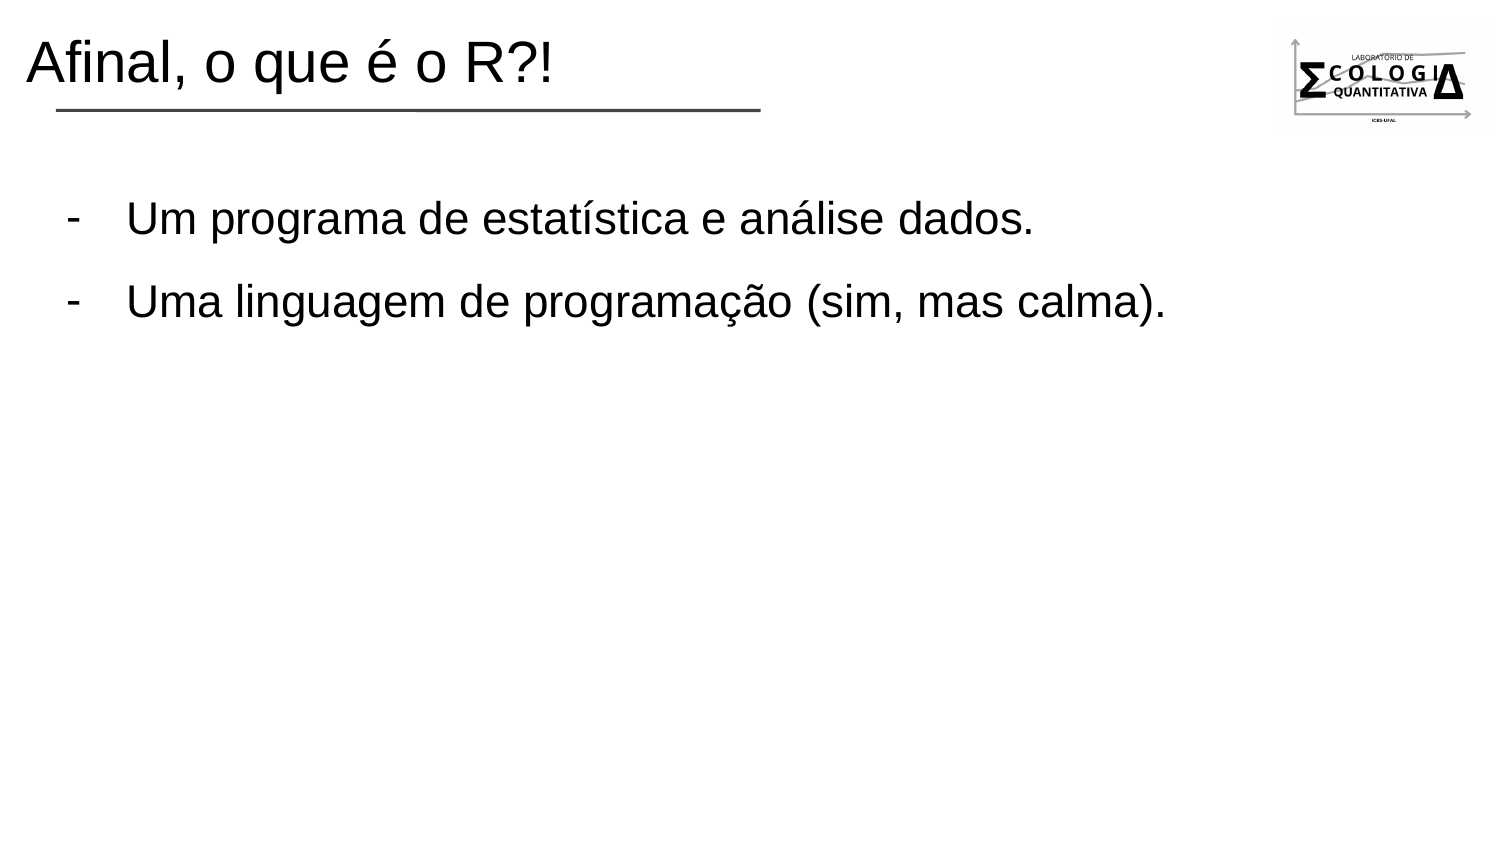

Afinal, o que é o R?!
Um programa de estatística e análise dados.
Uma linguagem de programação (sim, mas calma).